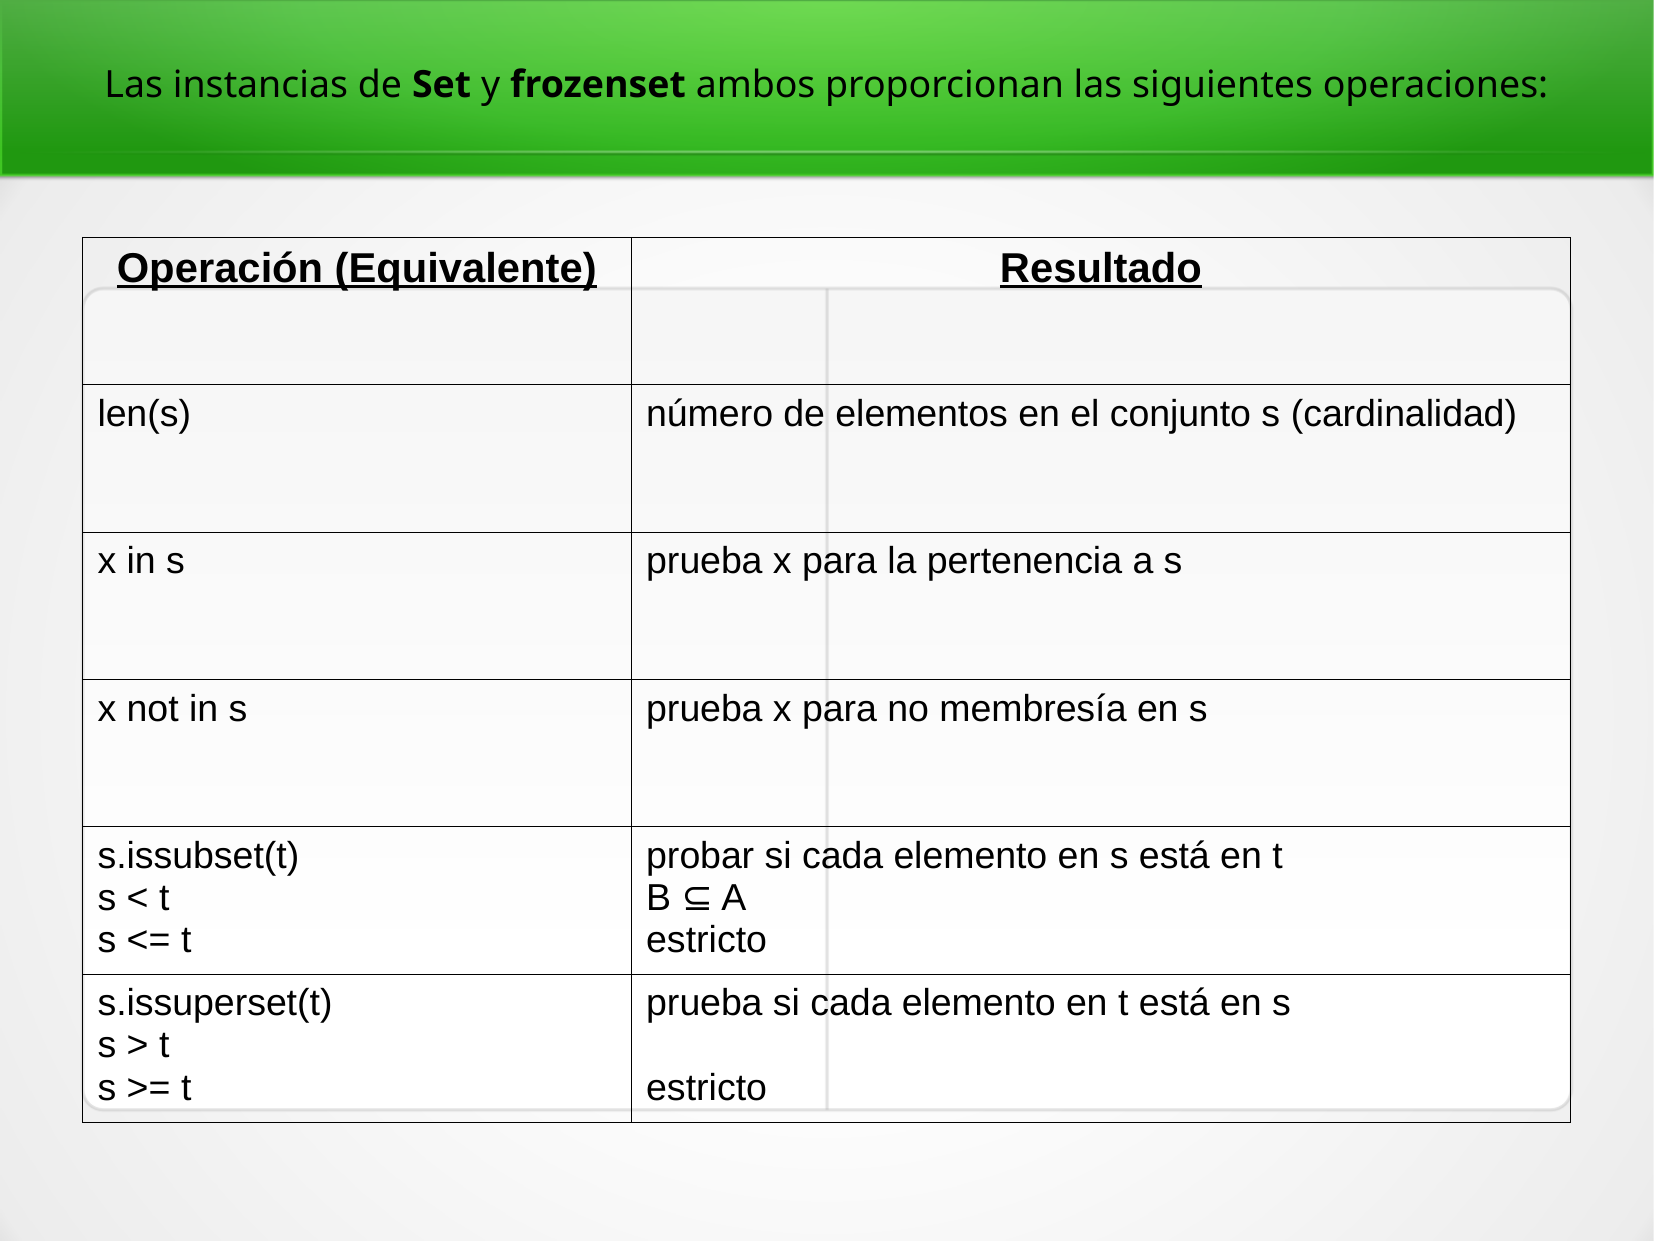

# Las instancias de Set y frozenset ambos proporcionan las siguientes operaciones:
| Operación (Equivalente) | Resultado |
| --- | --- |
| len(s) | número de elementos en el conjunto s (cardinalidad) |
| x in s | prueba x para la pertenencia a s |
| x not in s | prueba x para no membresía en s |
| s.issubset(t) s < t s <= t | probar si cada elemento en s está en t B ⊆ A estricto |
| s.issuperset(t) s > t s >= t | prueba si cada elemento en t está en s estricto |